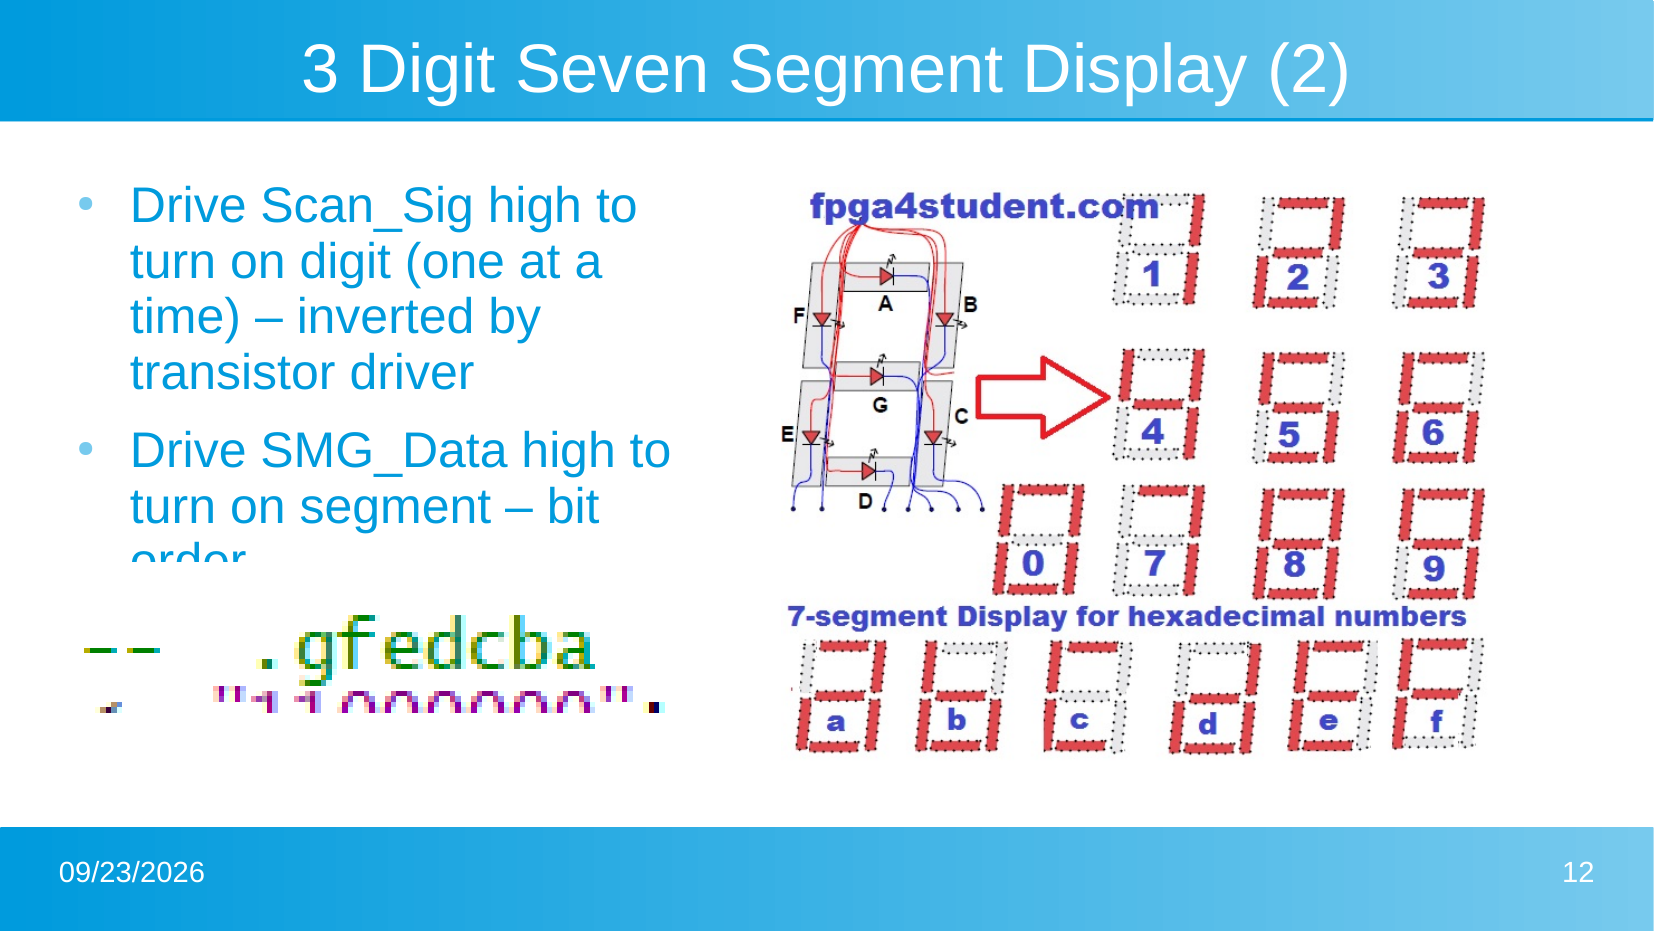

# 3 Digit Seven Segment Display (2)
Drive Scan_Sig high to turn on digit (one at a time) – inverted by transistor driver
Drive SMG_Data high to turn on segment – bit order
12